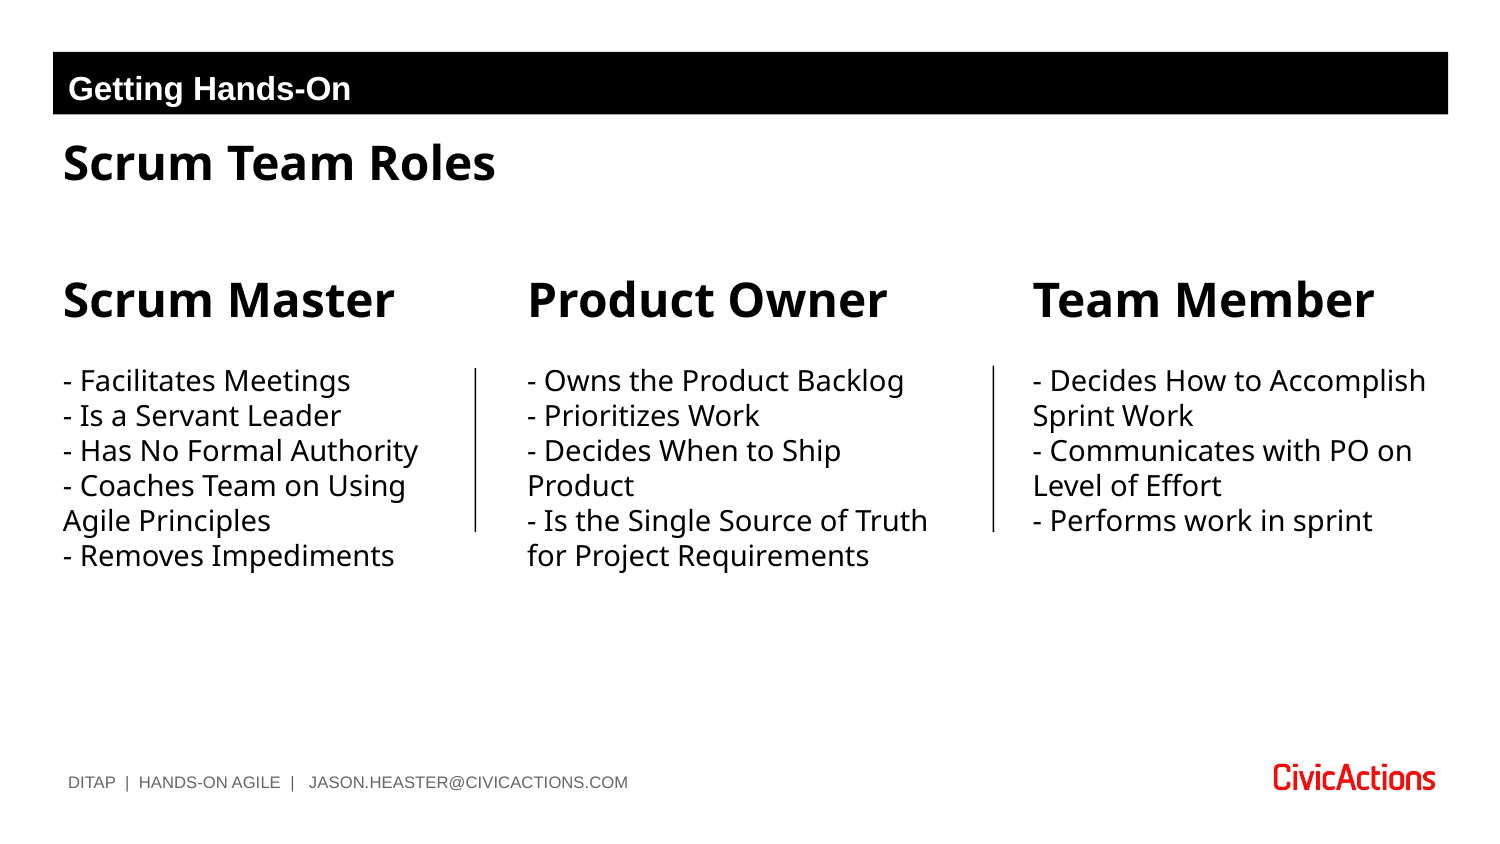

# Getting Hands-On
Scrum Team Roles
Scrum Master
- Facilitates Meetings
- Is a Servant Leader
- Has No Formal Authority
- Coaches Team on Using Agile Principles
- Removes Impediments
Product Owner
- Owns the Product Backlog
- Prioritizes Work
- Decides When to Ship Product
- Is the Single Source of Truth for Project Requirements
Team Member
- Decides How to Accomplish Sprint Work
- Communicates with PO on Level of Effort
- Performs work in sprint